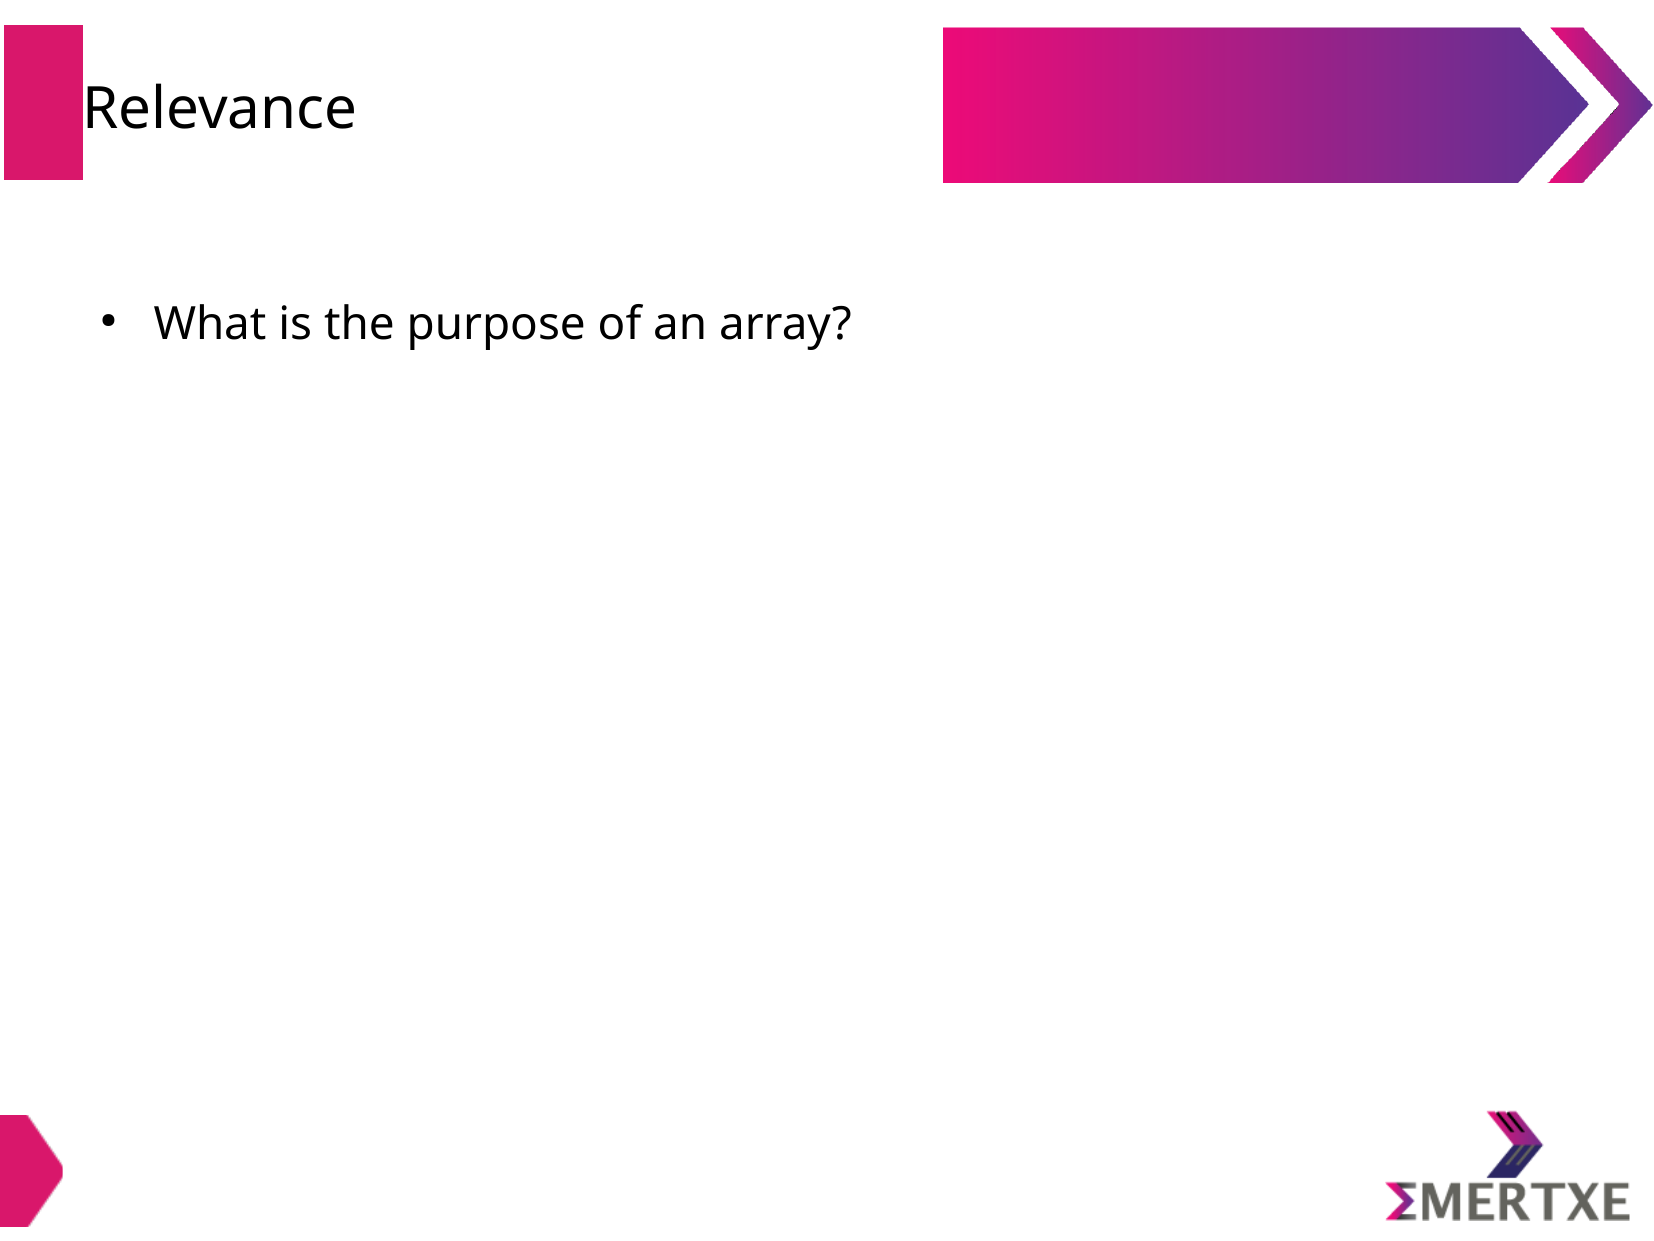

# Relevance
What is the purpose of an array?